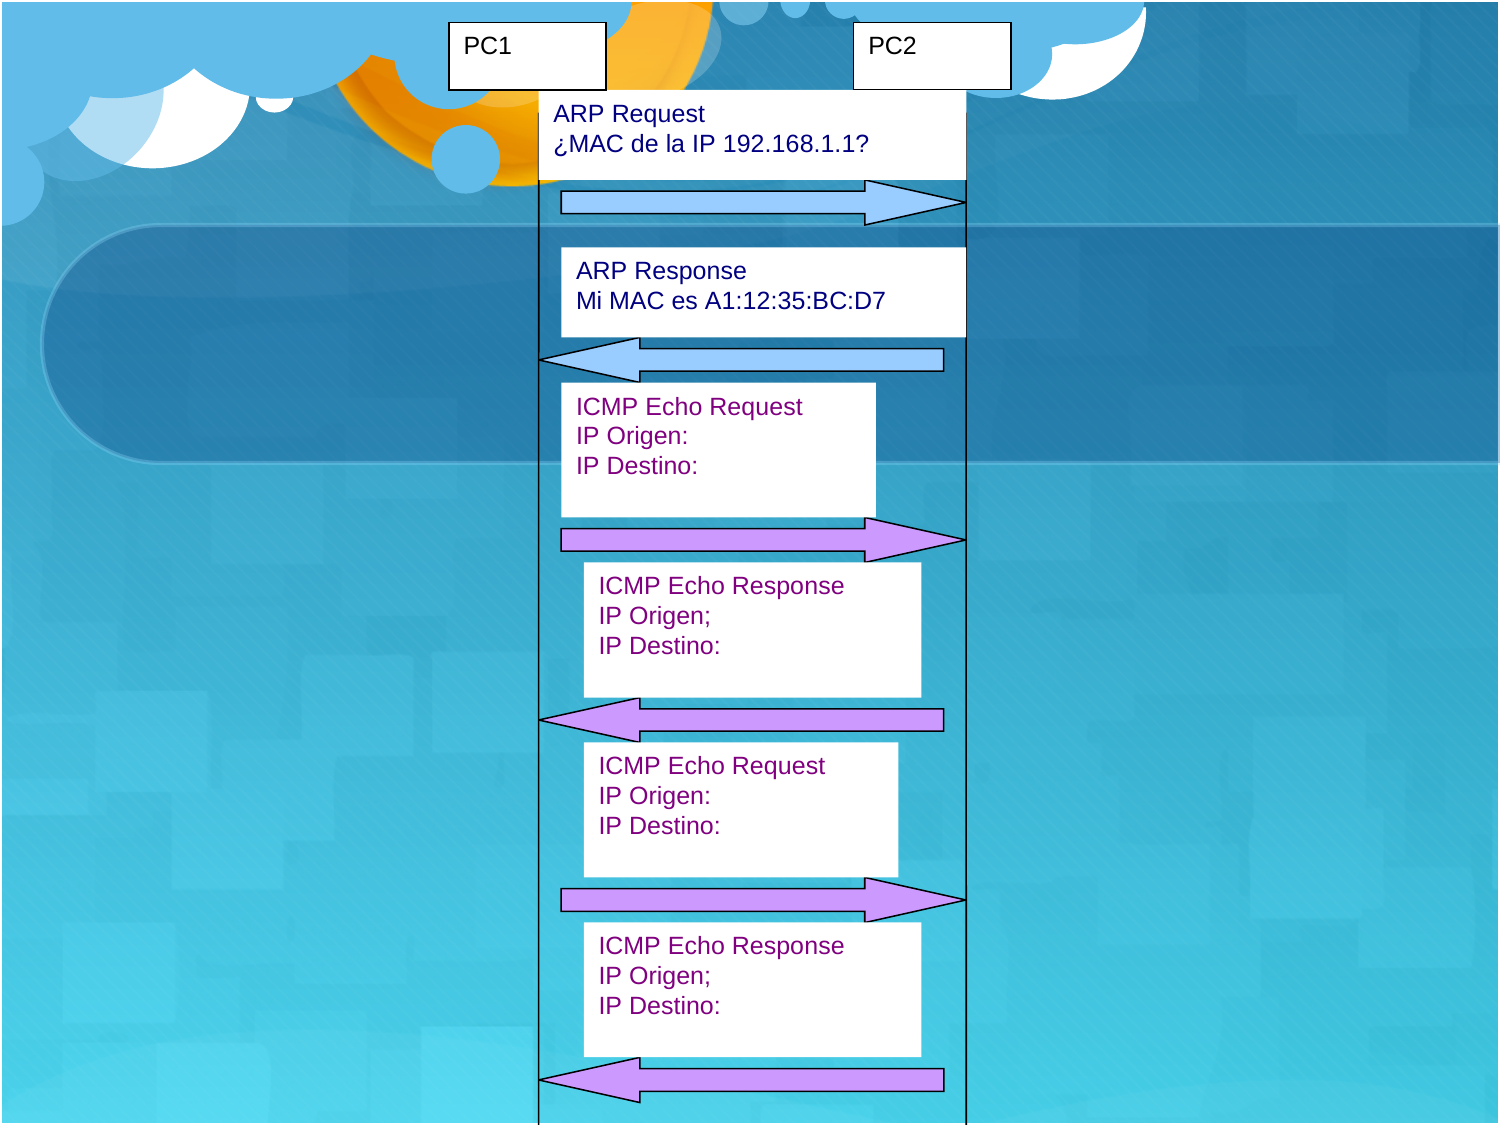

PC1
PC2
ARP Request
¿MAC de la IP 192.168.1.1?
ARP Response
Mi MAC es A1:12:35:BC:D7
ICMP Echo Request
IP Origen:
IP Destino:
ICMP Echo Response
IP Origen;
IP Destino:
ICMP Echo Request
IP Origen:
IP Destino:
ICMP Echo Response
IP Origen;
IP Destino: